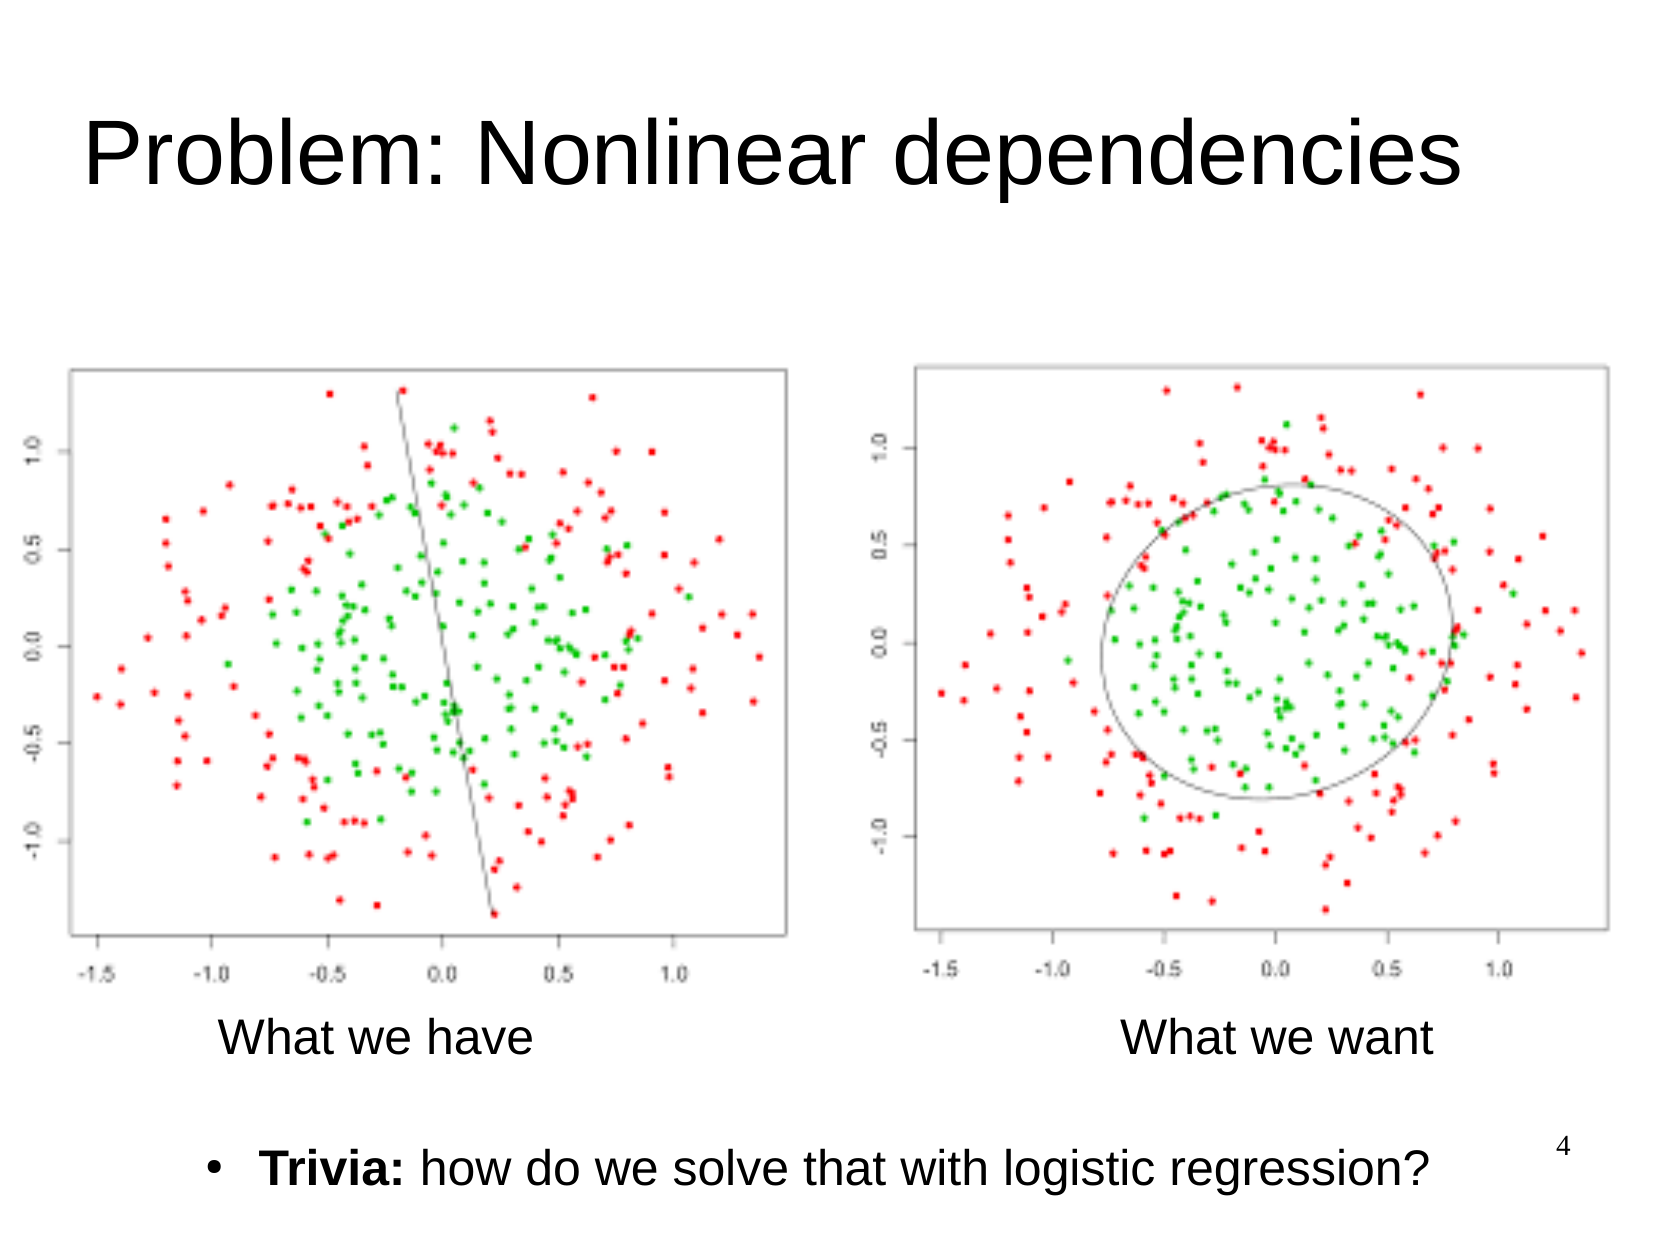

# Problem: Nonlinear dependencies
What we have What we want
4
Trivia: how do we solve that with logistic regression?